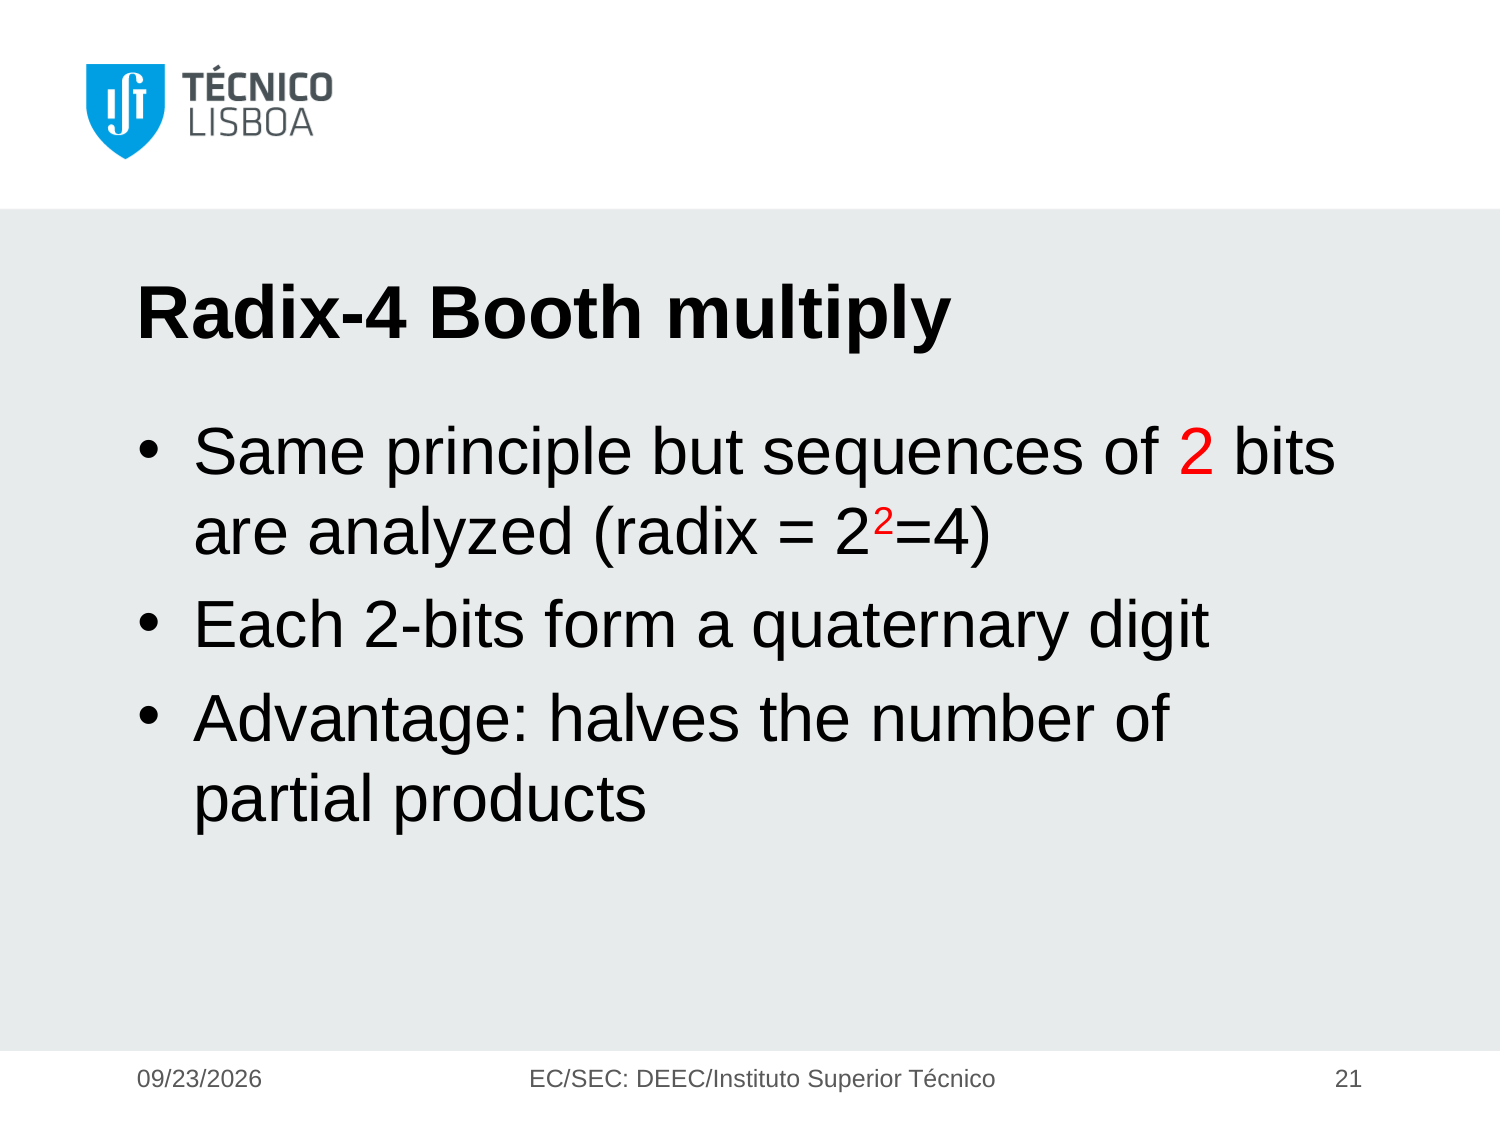

# Radix-4 Booth multiply
Same principle but sequences of 2 bits are analyzed (radix = 22=4)
Each 2-bits form a quaternary digit
Advantage: halves the number of partial products
EC/SEC: DEEC/Instituto Superior Técnico